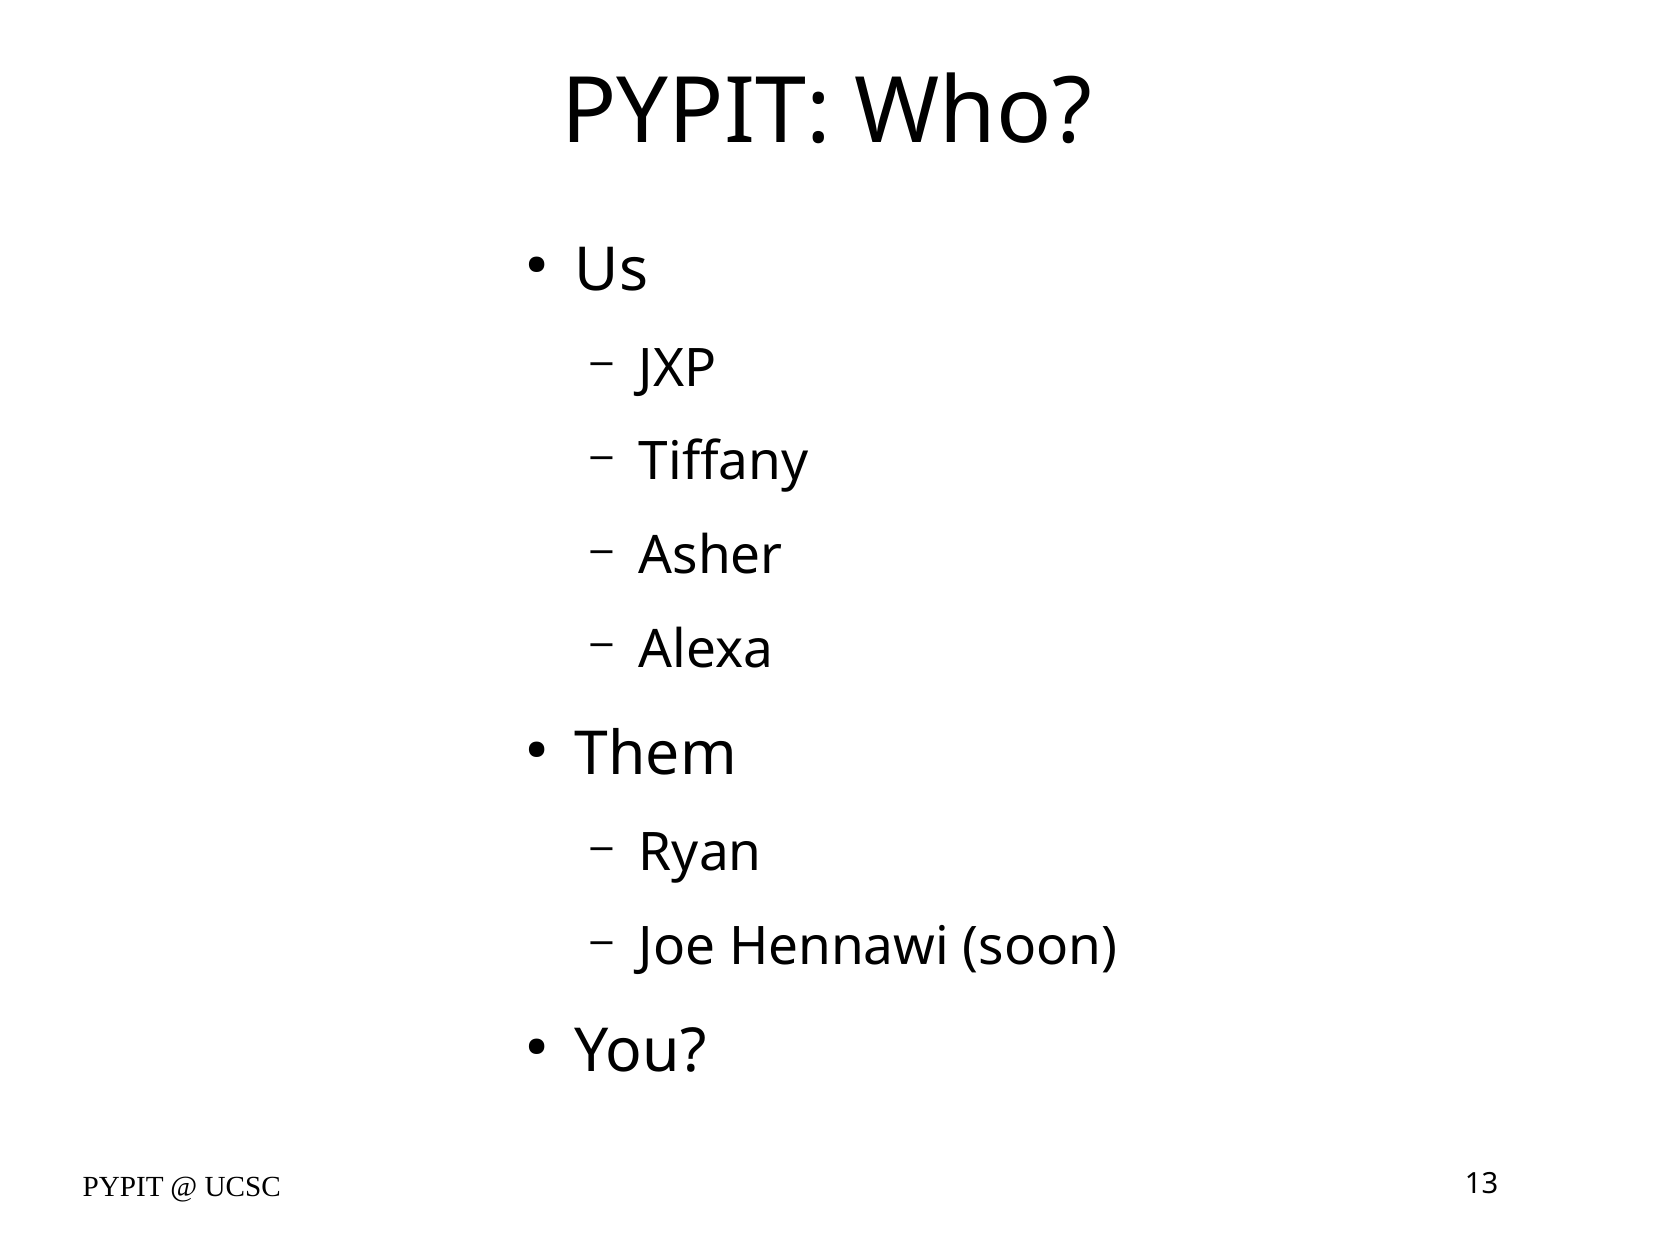

# PYPIT: Who?
Us
JXP
Tiffany
Asher
Alexa
Them
Ryan
Joe Hennawi (soon)
You?